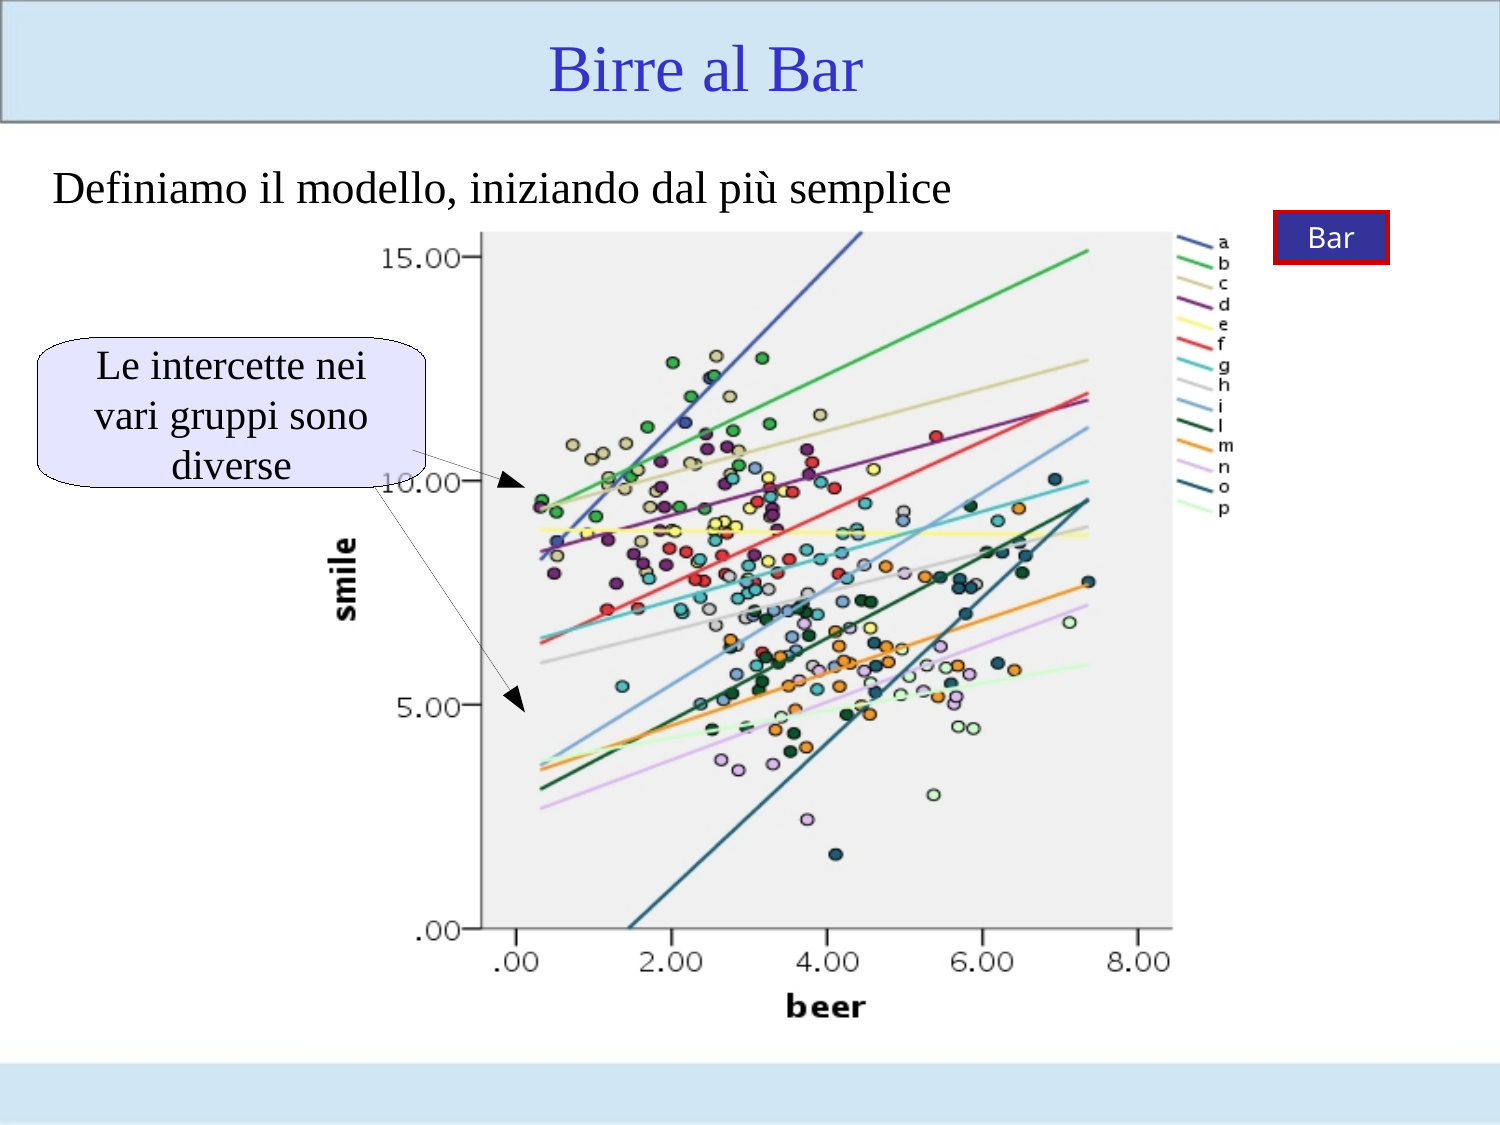

# Birre al Bar
Definiamo il modello, iniziando dal più semplice
Bar
Le intercette nei vari gruppi sono diverse
38